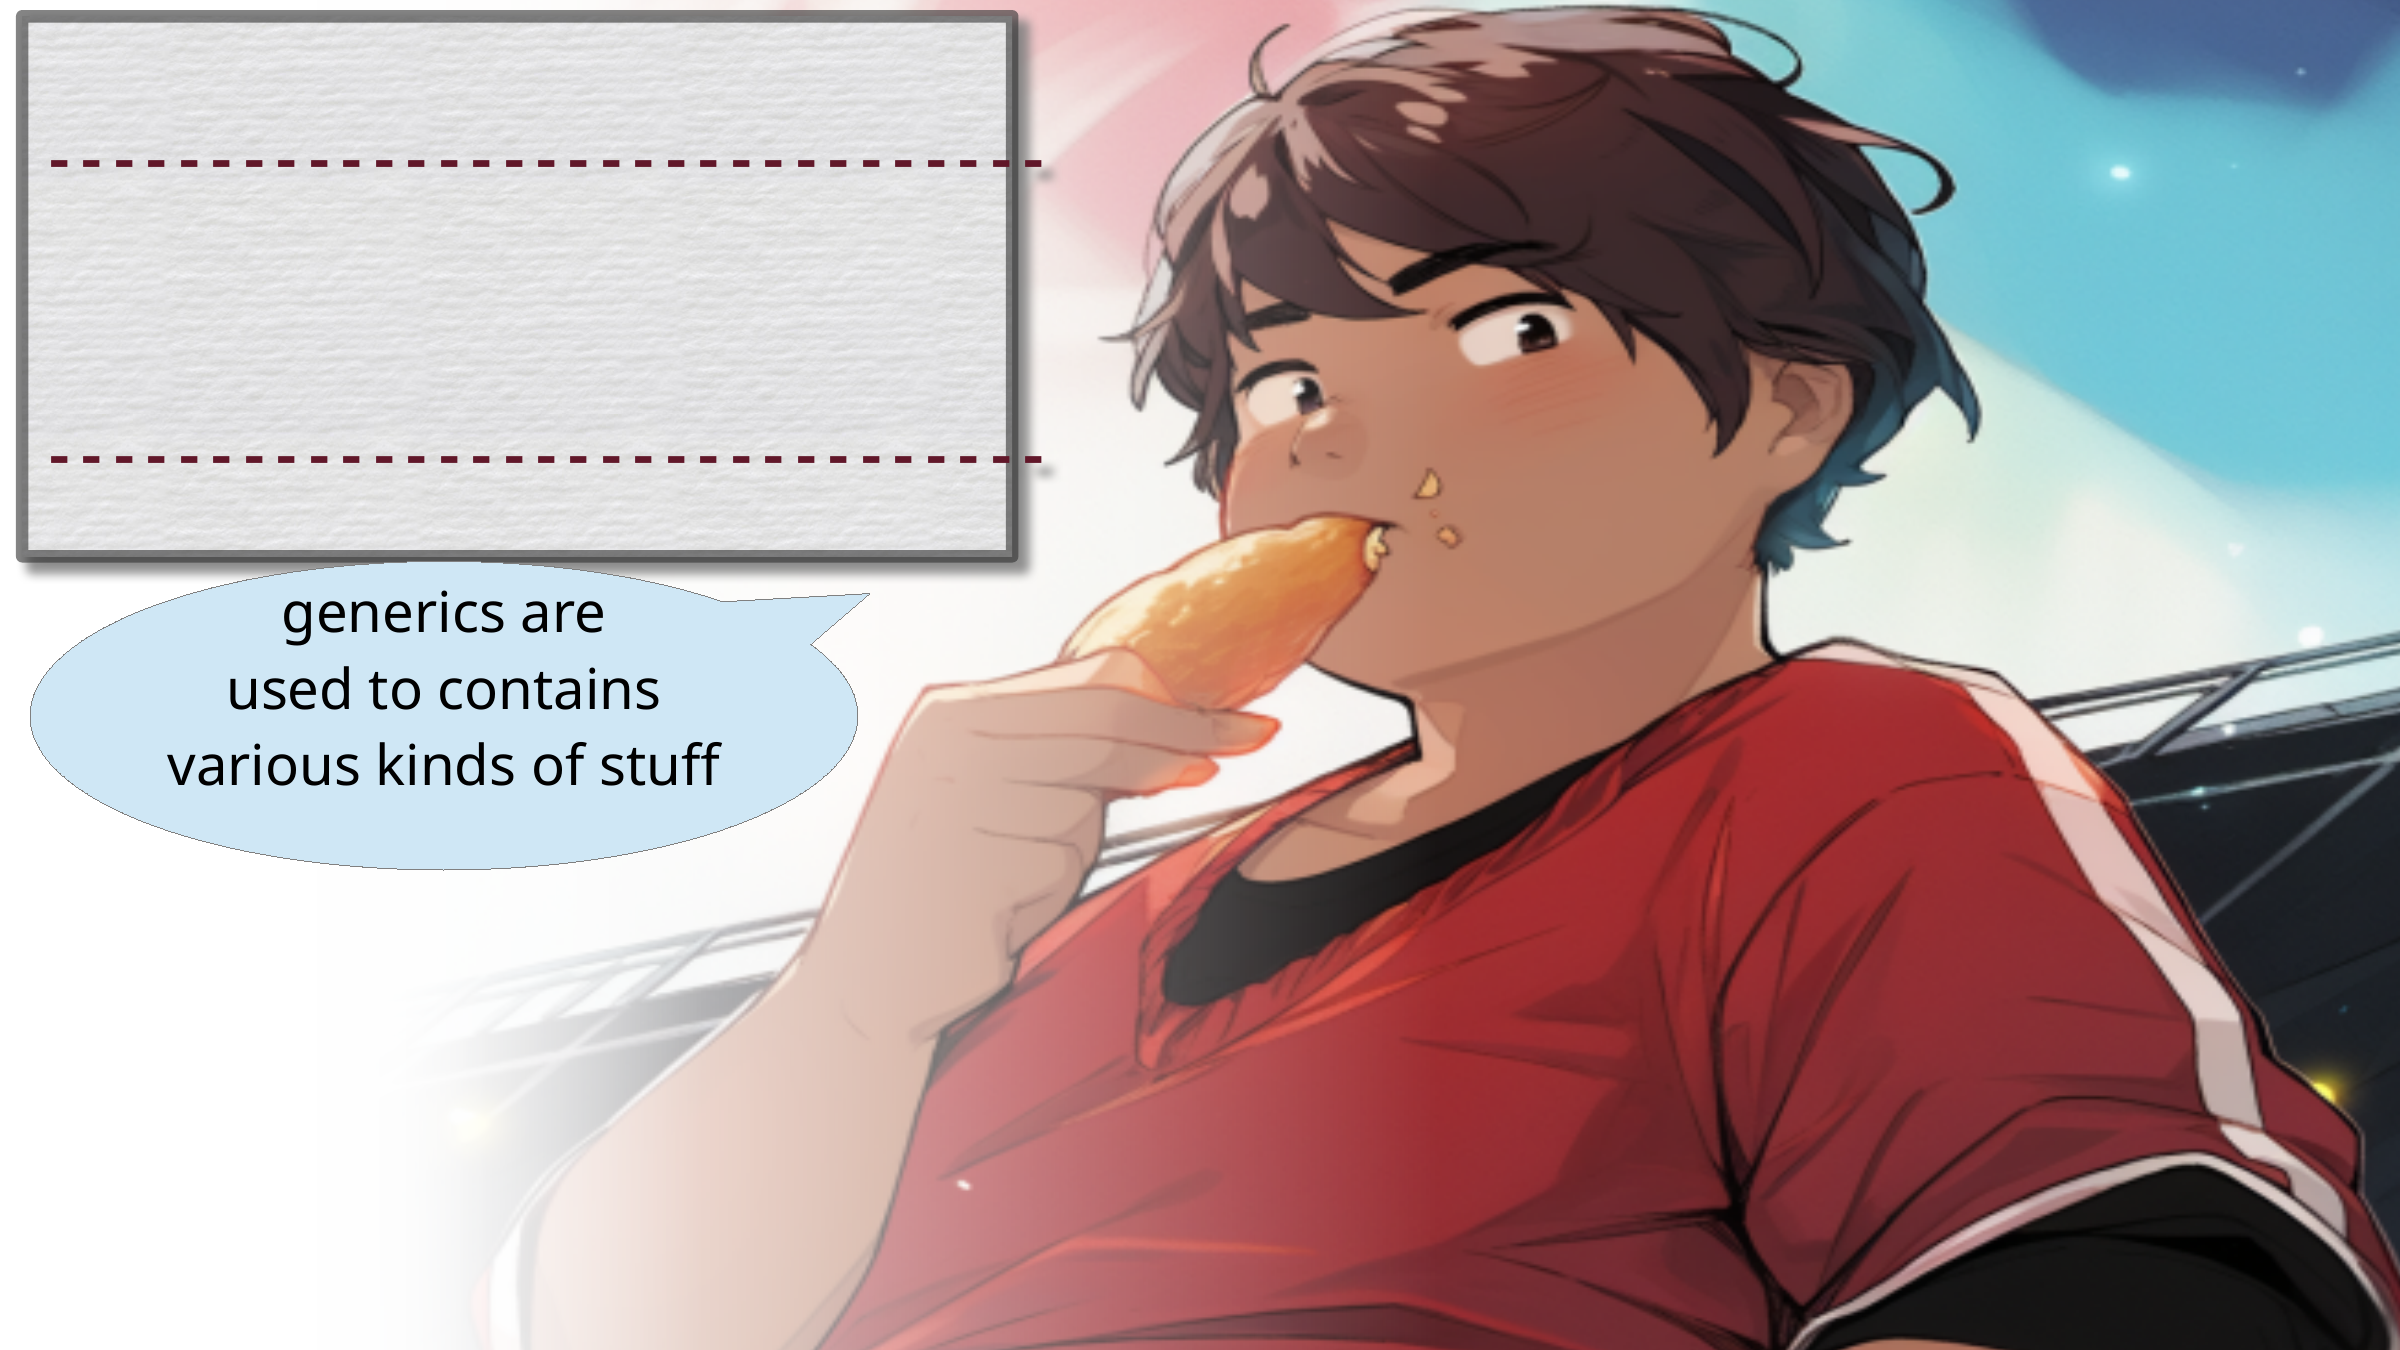

-------------------------------
-------------------------------
generics are
used to contains
various kinds of stuff